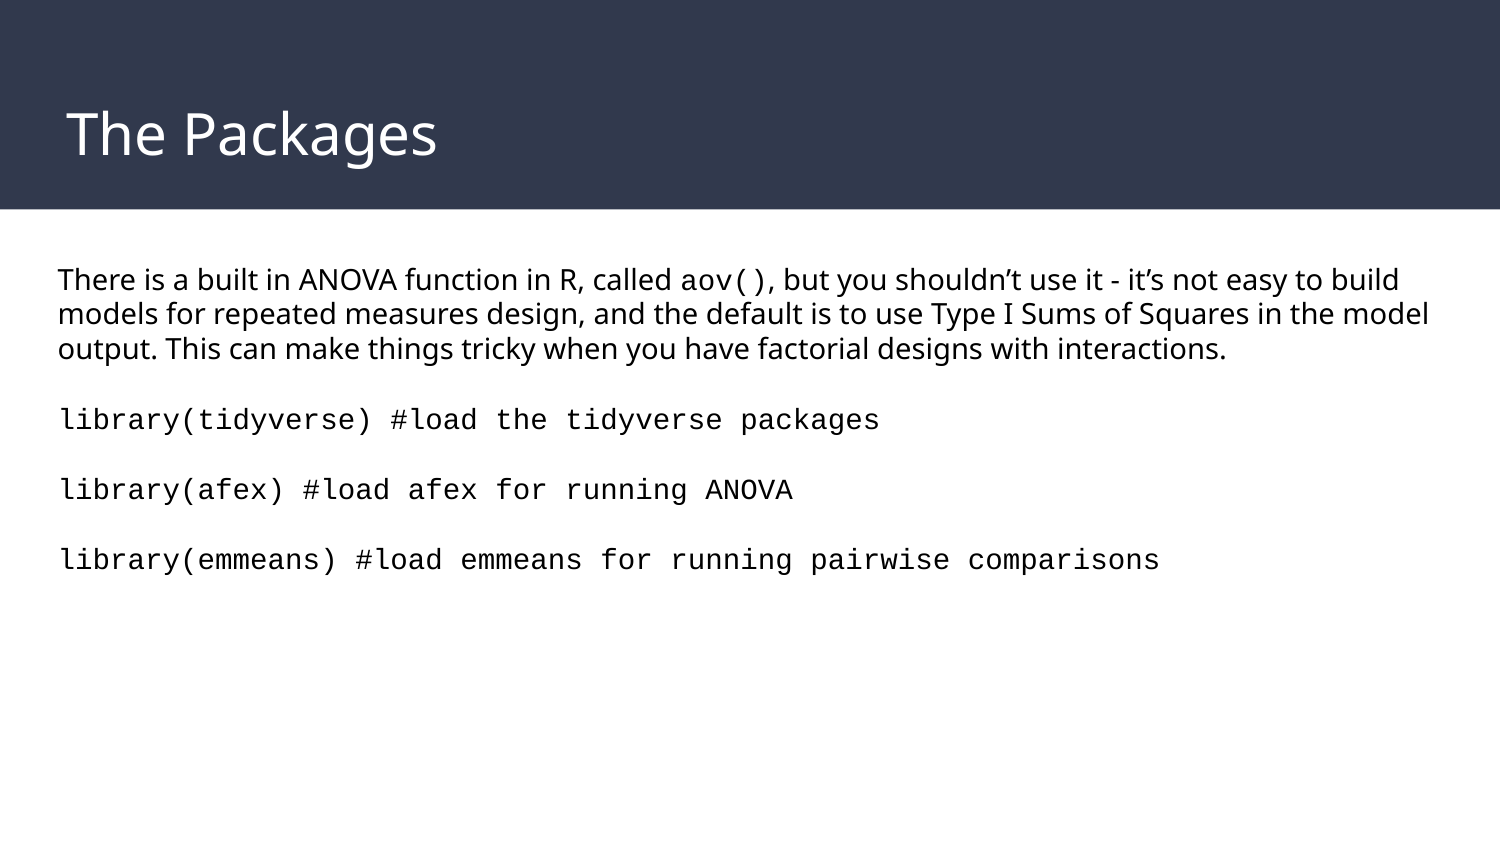

# The Packages
There is a built in ANOVA function in R, called aov(), but you shouldn’t use it - it’s not easy to build models for repeated measures design, and the default is to use Type I Sums of Squares in the model output. This can make things tricky when you have factorial designs with interactions.
library(tidyverse) #load the tidyverse packages
library(afex) #load afex for running ANOVA
library(emmeans) #load emmeans for running pairwise comparisons